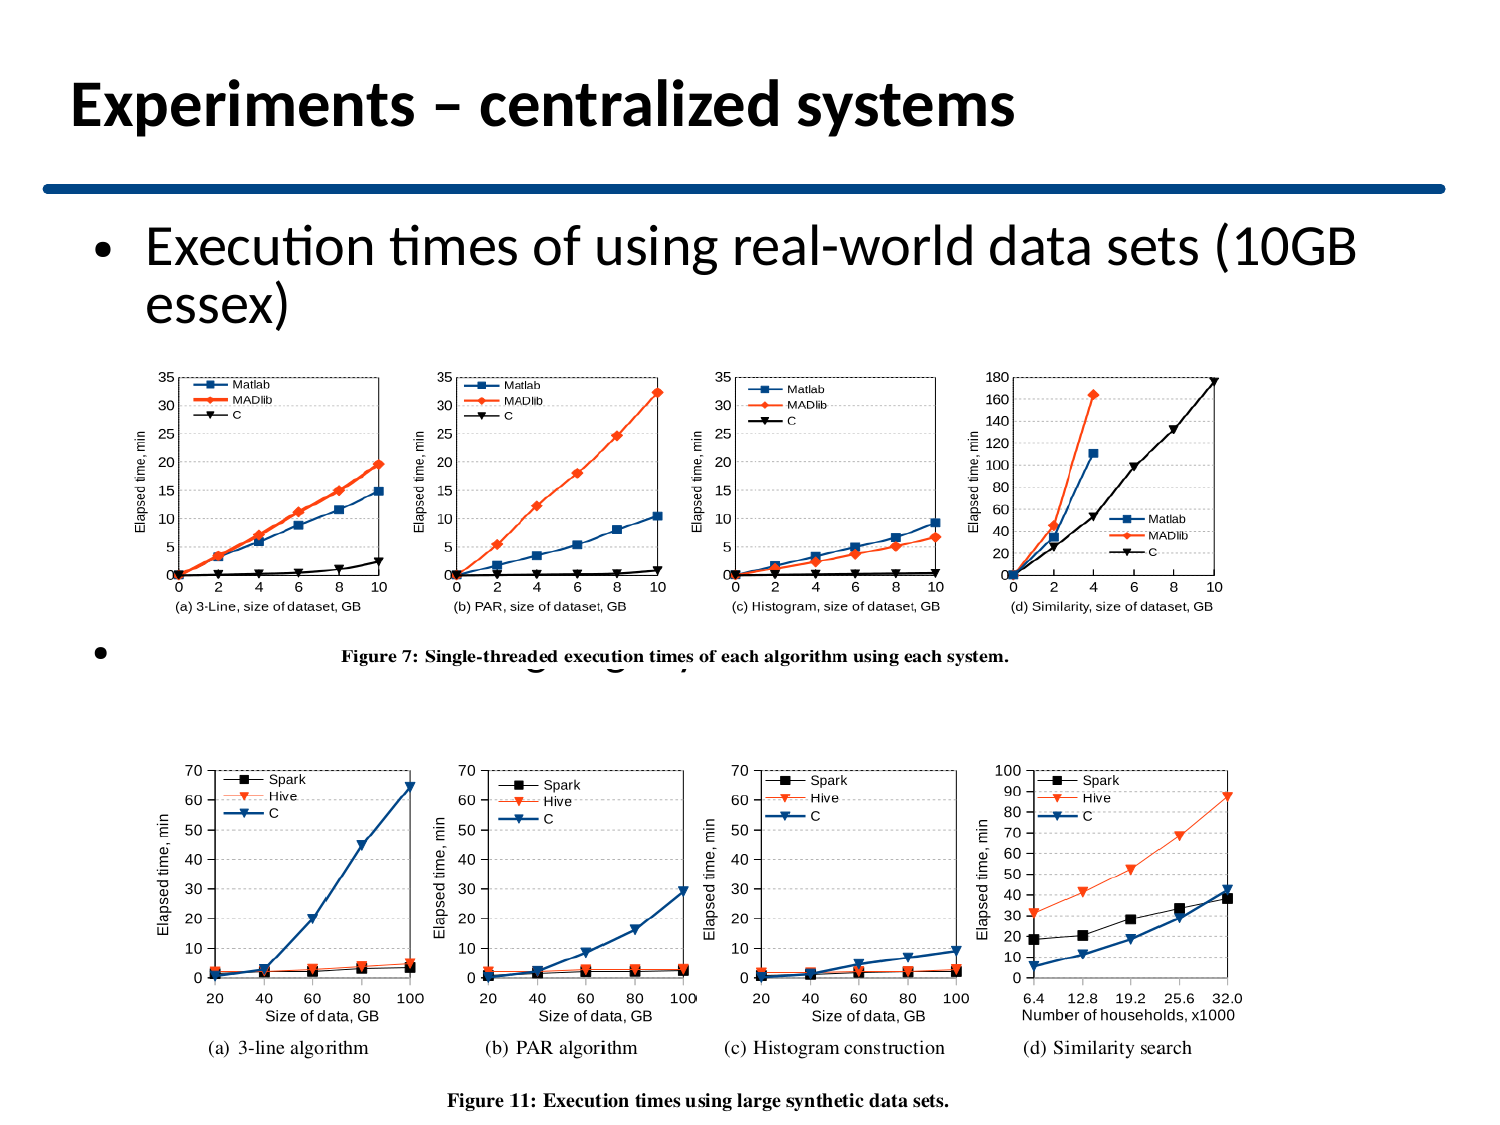

# Experiments – centralized systems
Execution times of using real-world data sets (10GB essex)
Execution times using large synthetic data sets.